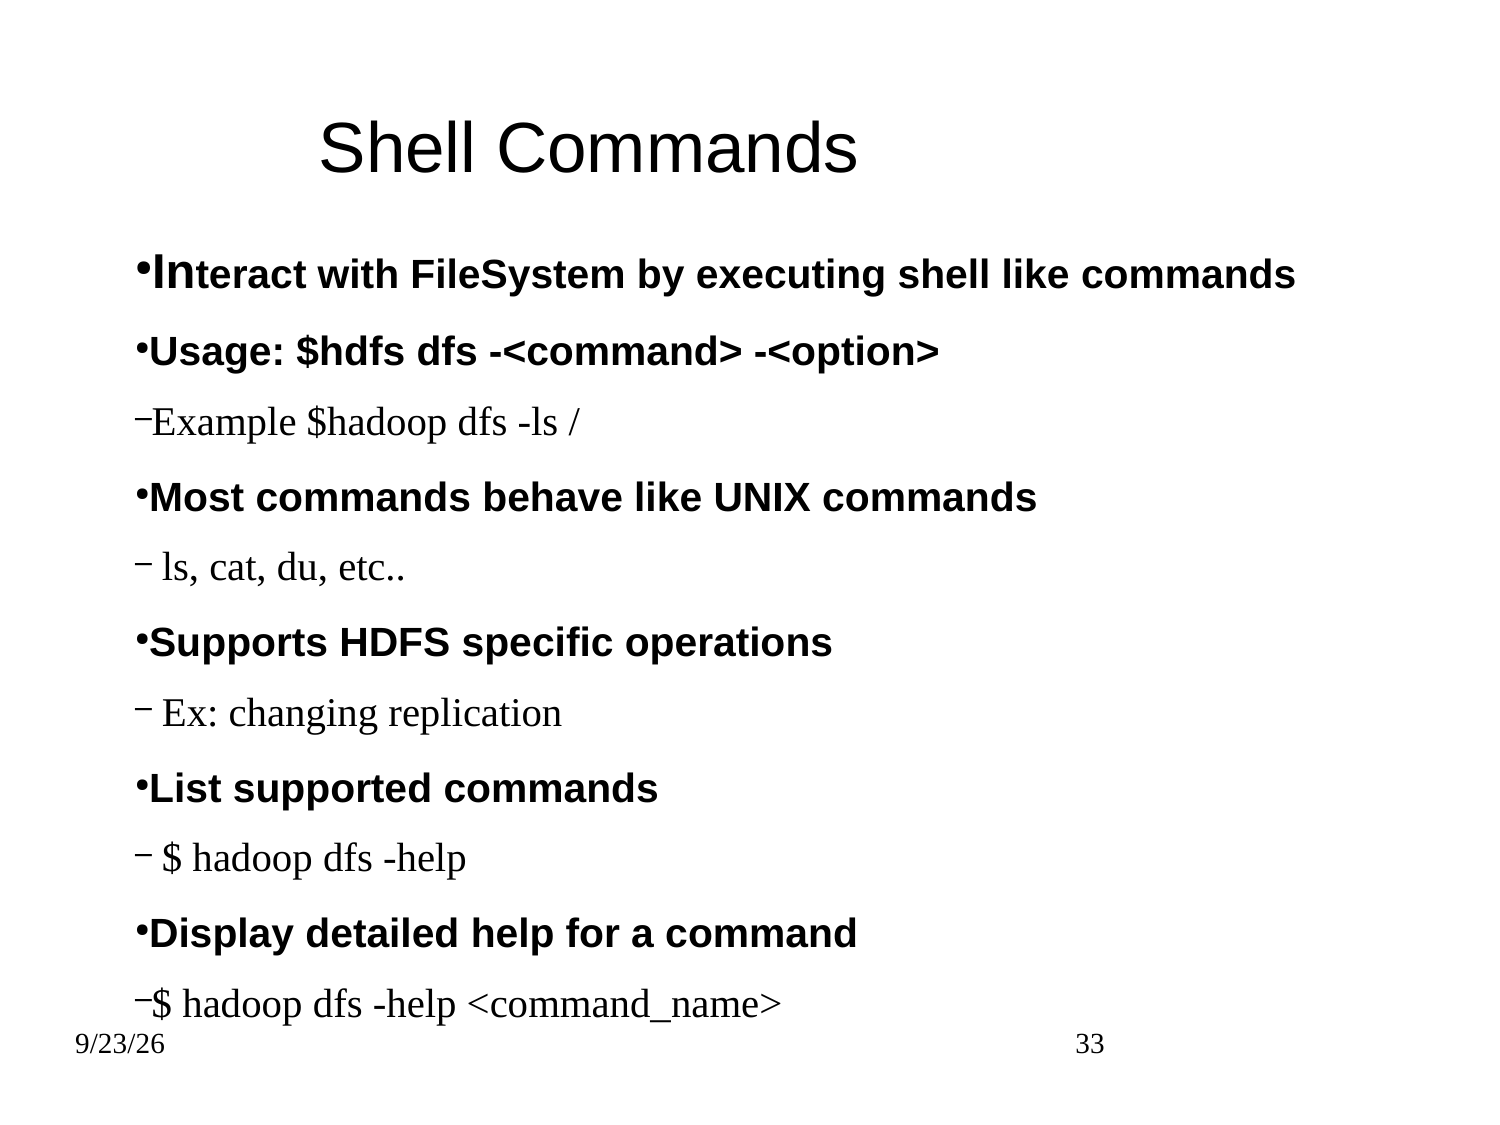

# Shell Commands
Interact with FileSystem by executing shell like commands
Usage: $hdfs dfs -<command> -<option>
Example $hadoop dfs -ls /
Most commands behave like UNIX commands
 ls, cat, du, etc..
Supports HDFS specific operations
 Ex: changing replication
List supported commands
 $ hadoop dfs -help
Display detailed help for a command
$ hadoop dfs -help <command_name>